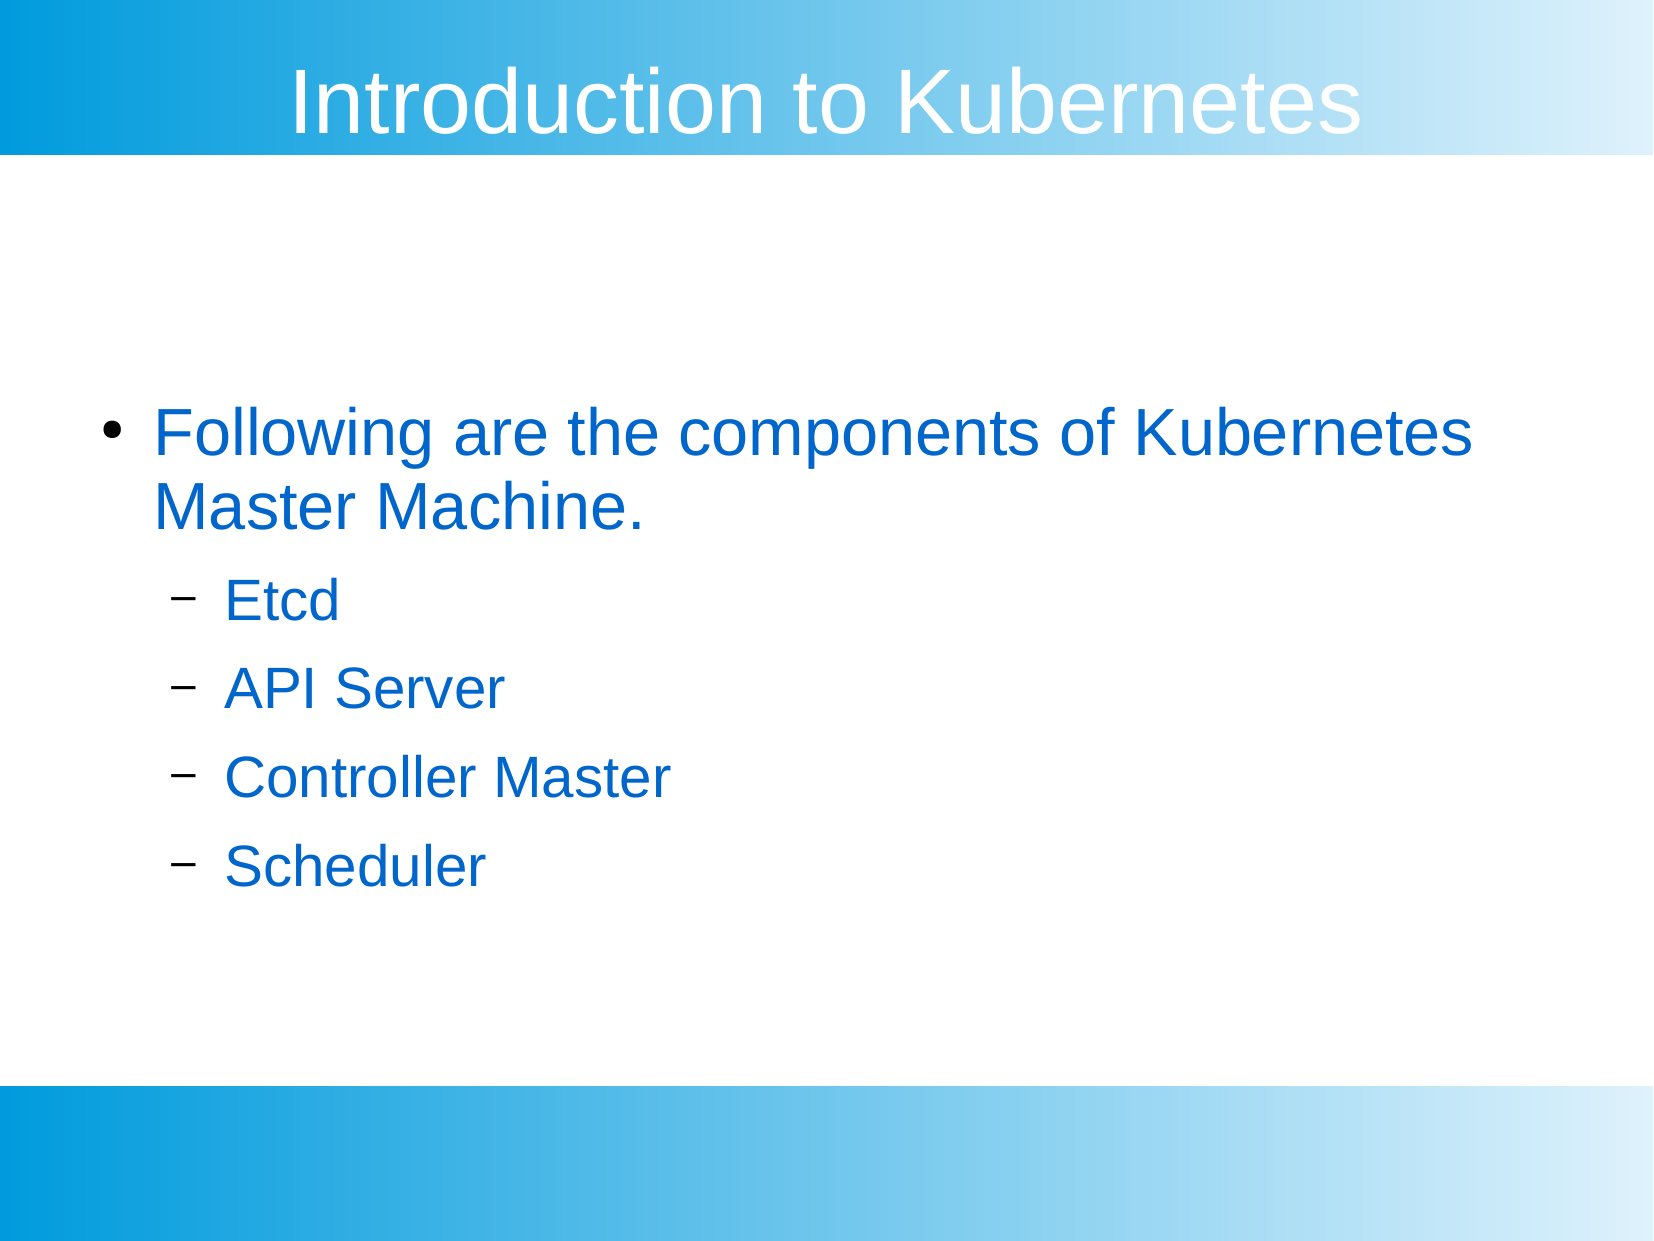

# Introduction to Kubernetes
Following are the components of Kubernetes Master Machine.
Etcd
API Server
Controller Master
Scheduler